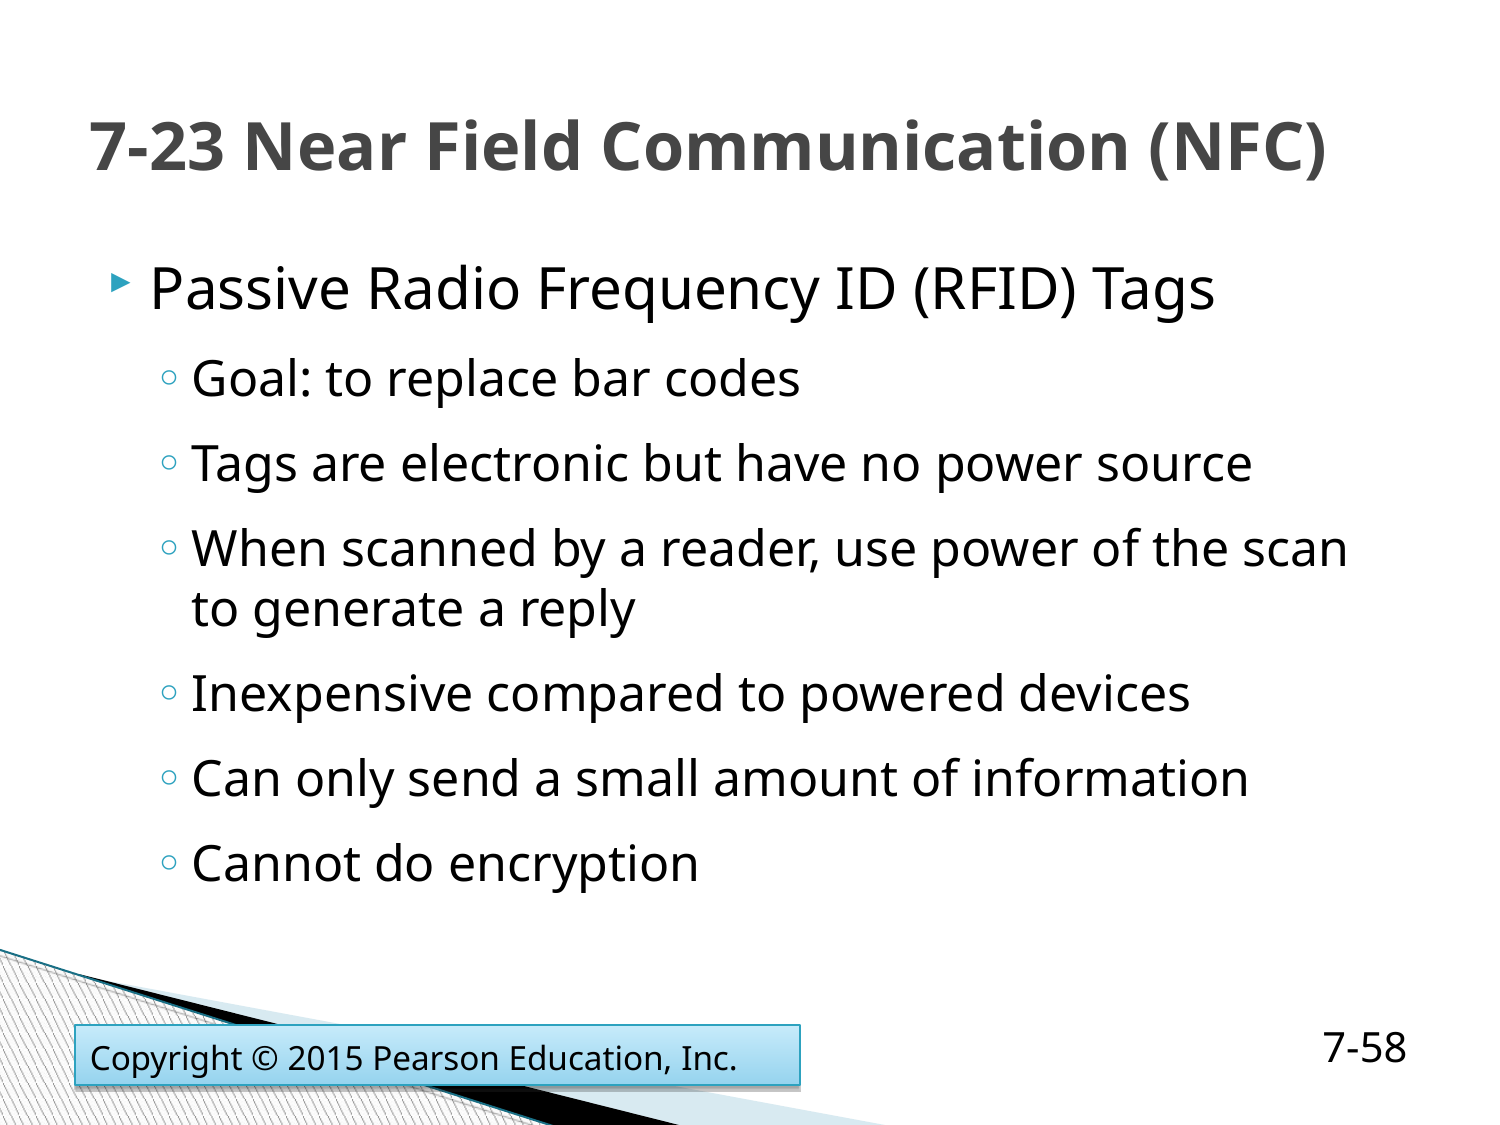

7-23 Near Field Communication (NFC)
# Passive Radio Frequency ID (RFID) Tags
Goal: to replace bar codes
Tags are electronic but have no power source
When scanned by a reader, use power of the scan to generate a reply
Inexpensive compared to powered devices
Can only send a small amount of information
Cannot do encryption
Copyright © 2015 Pearson Education, Inc.